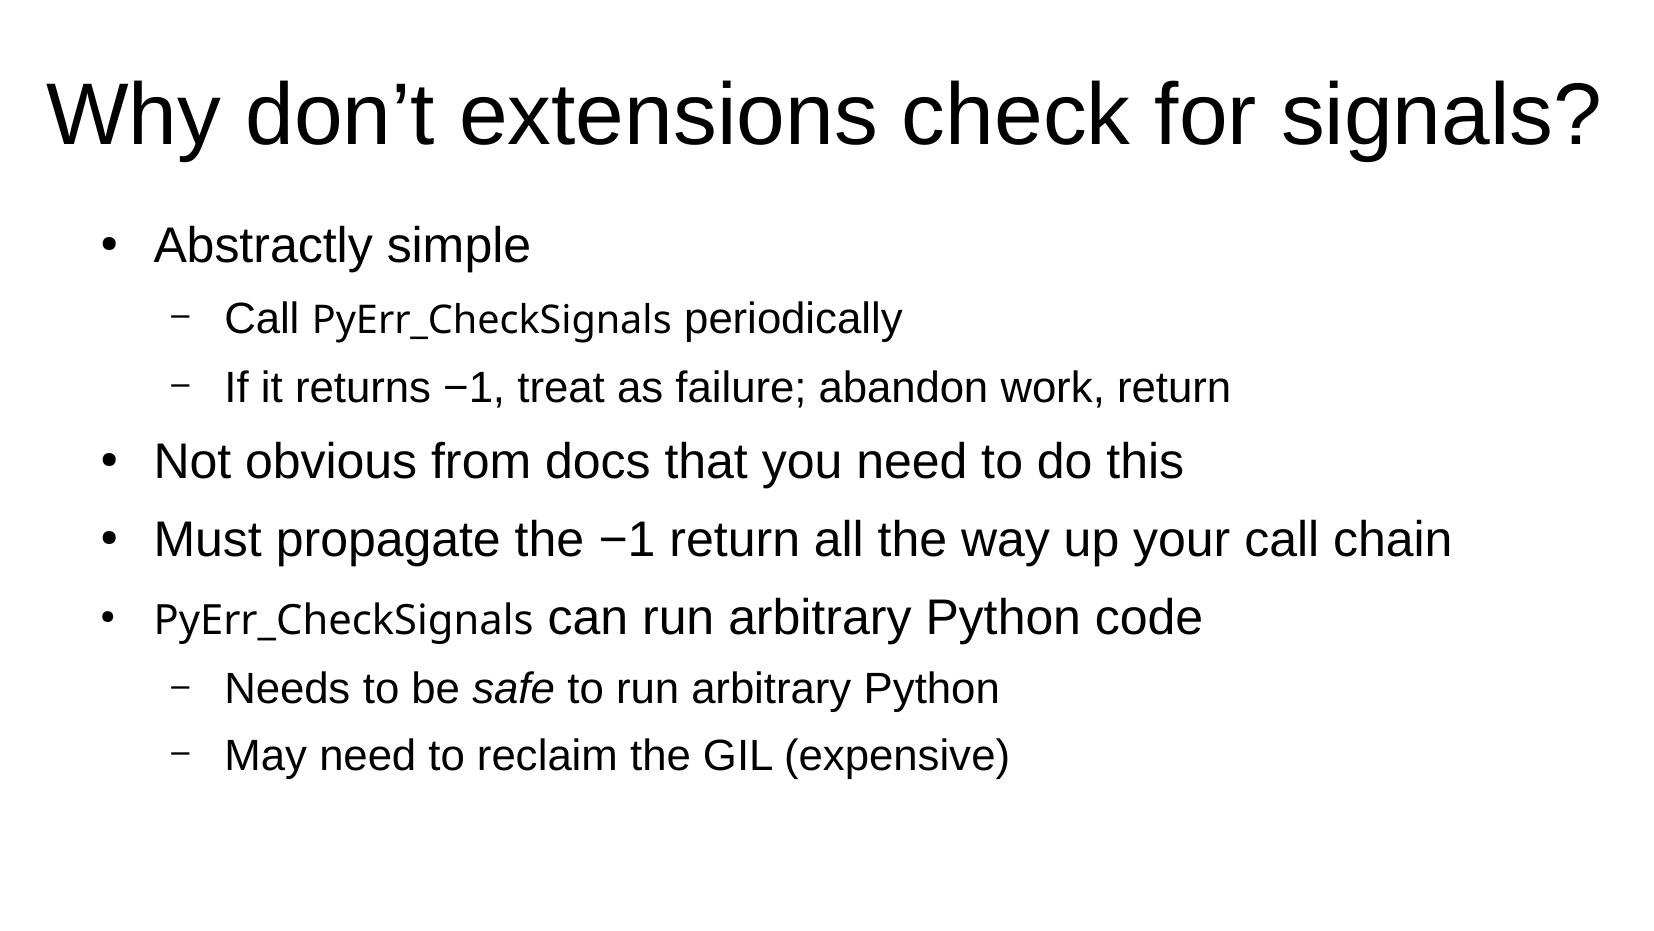

# Why don’t extensions check for signals?
Abstractly simple
Call PyErr_CheckSignals periodically
If it returns −1, treat as failure; abandon work, return
Not obvious from docs that you need to do this
Must propagate the −1 return all the way up your call chain
PyErr_CheckSignals can run arbitrary Python code
Needs to be safe to run arbitrary Python
May need to reclaim the GIL (expensive)